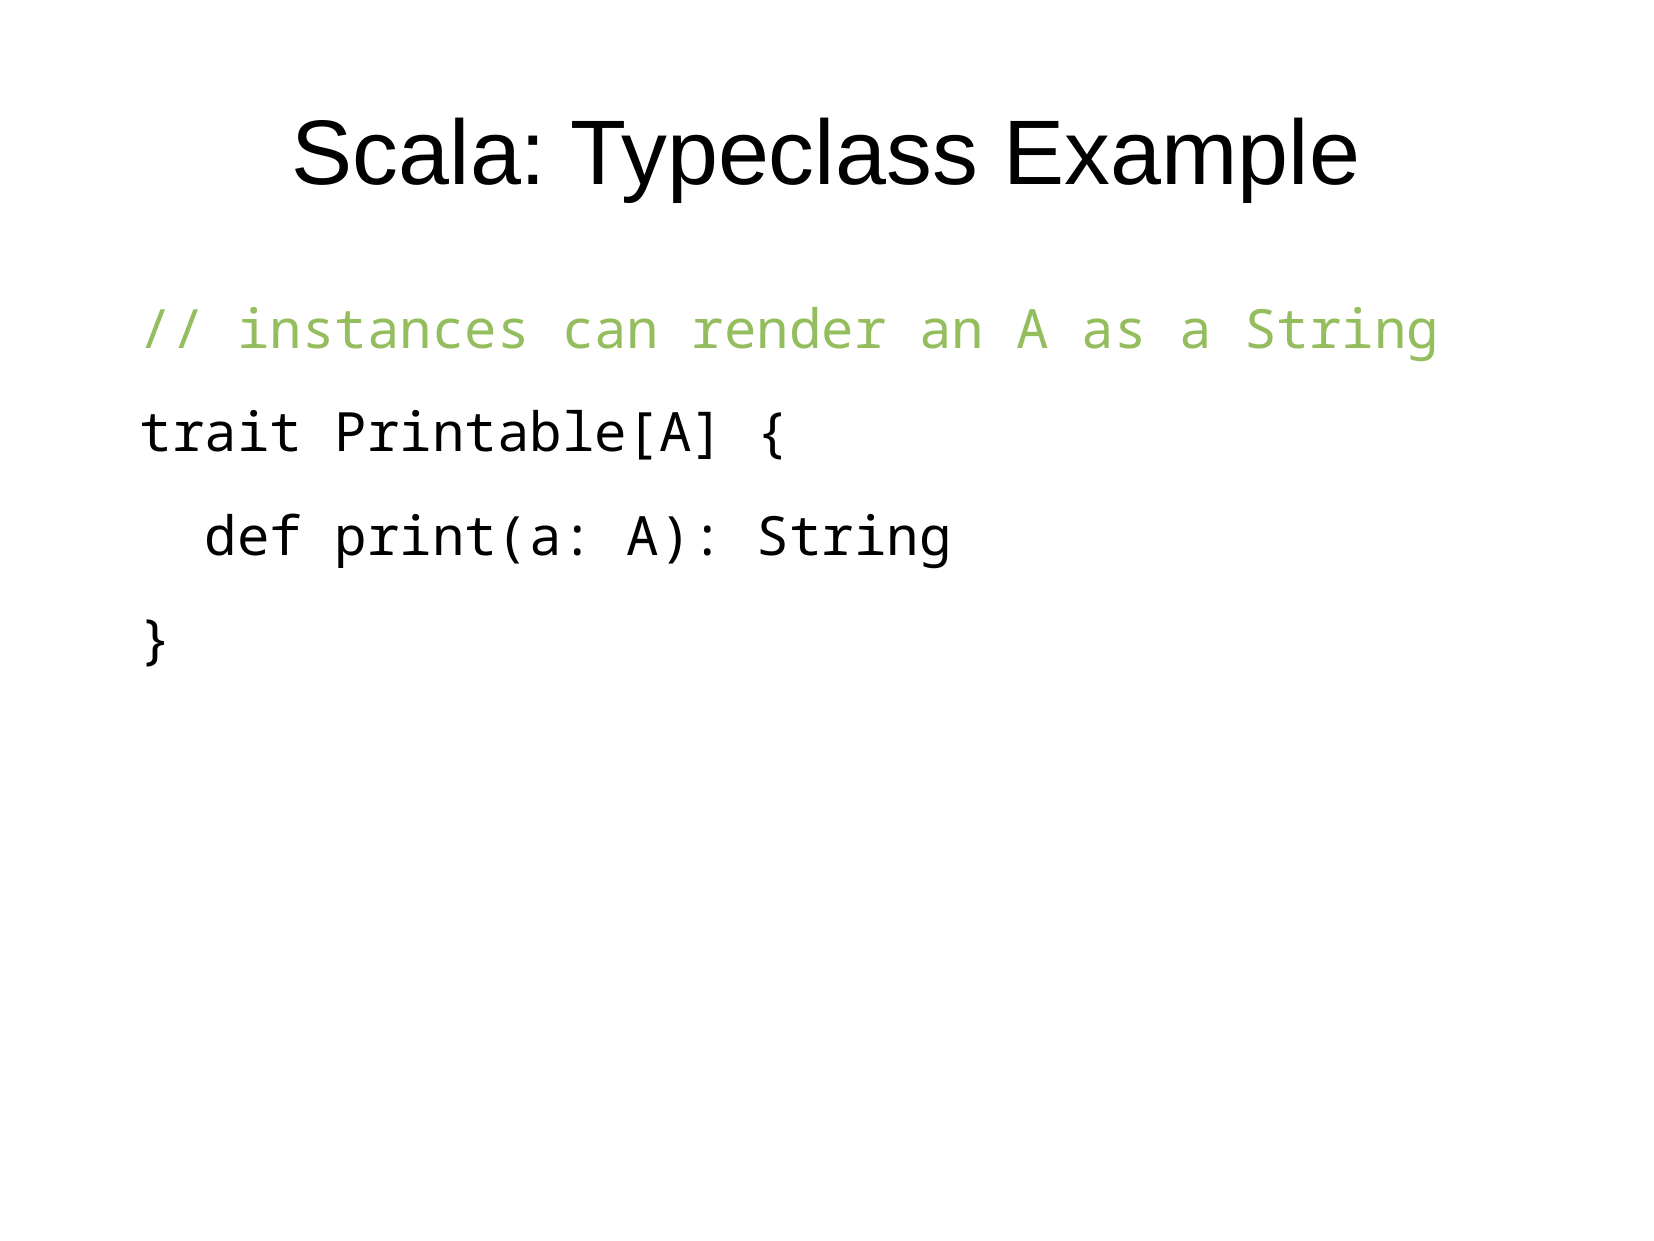

# Scala: Typeclass Example
// instances can render an A as a String
trait Printable[A] {
 def print(a: A): String
}